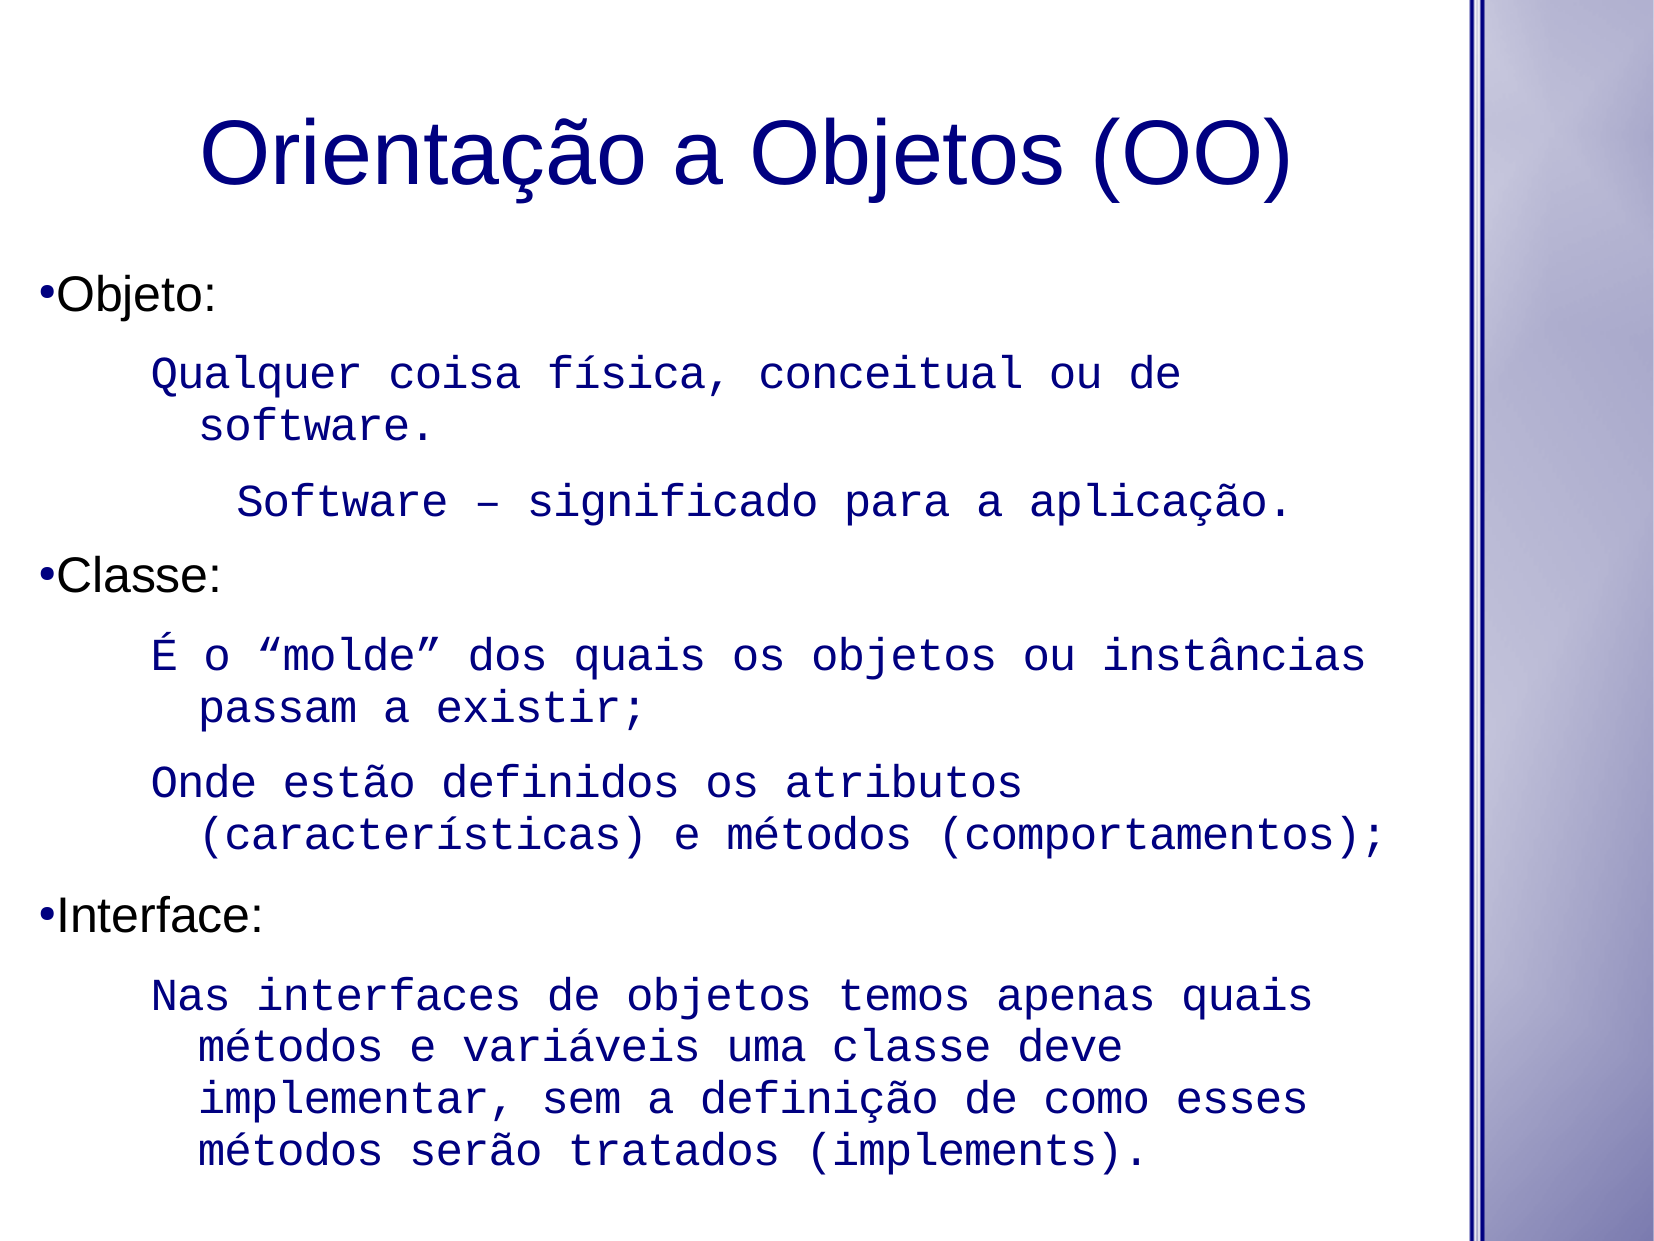

Orientação a Objetos (OO)
# Objeto:
Qualquer coisa física, conceitual ou de software.
Software – significado para a aplicação.
Classe:
É o “molde” dos quais os objetos ou instâncias passam a existir;
Onde estão definidos os atributos (características) e métodos (comportamentos);
Interface:
Nas interfaces de objetos temos apenas quais métodos e variáveis uma classe deve implementar, sem a definição de como esses métodos serão tratados (implements).